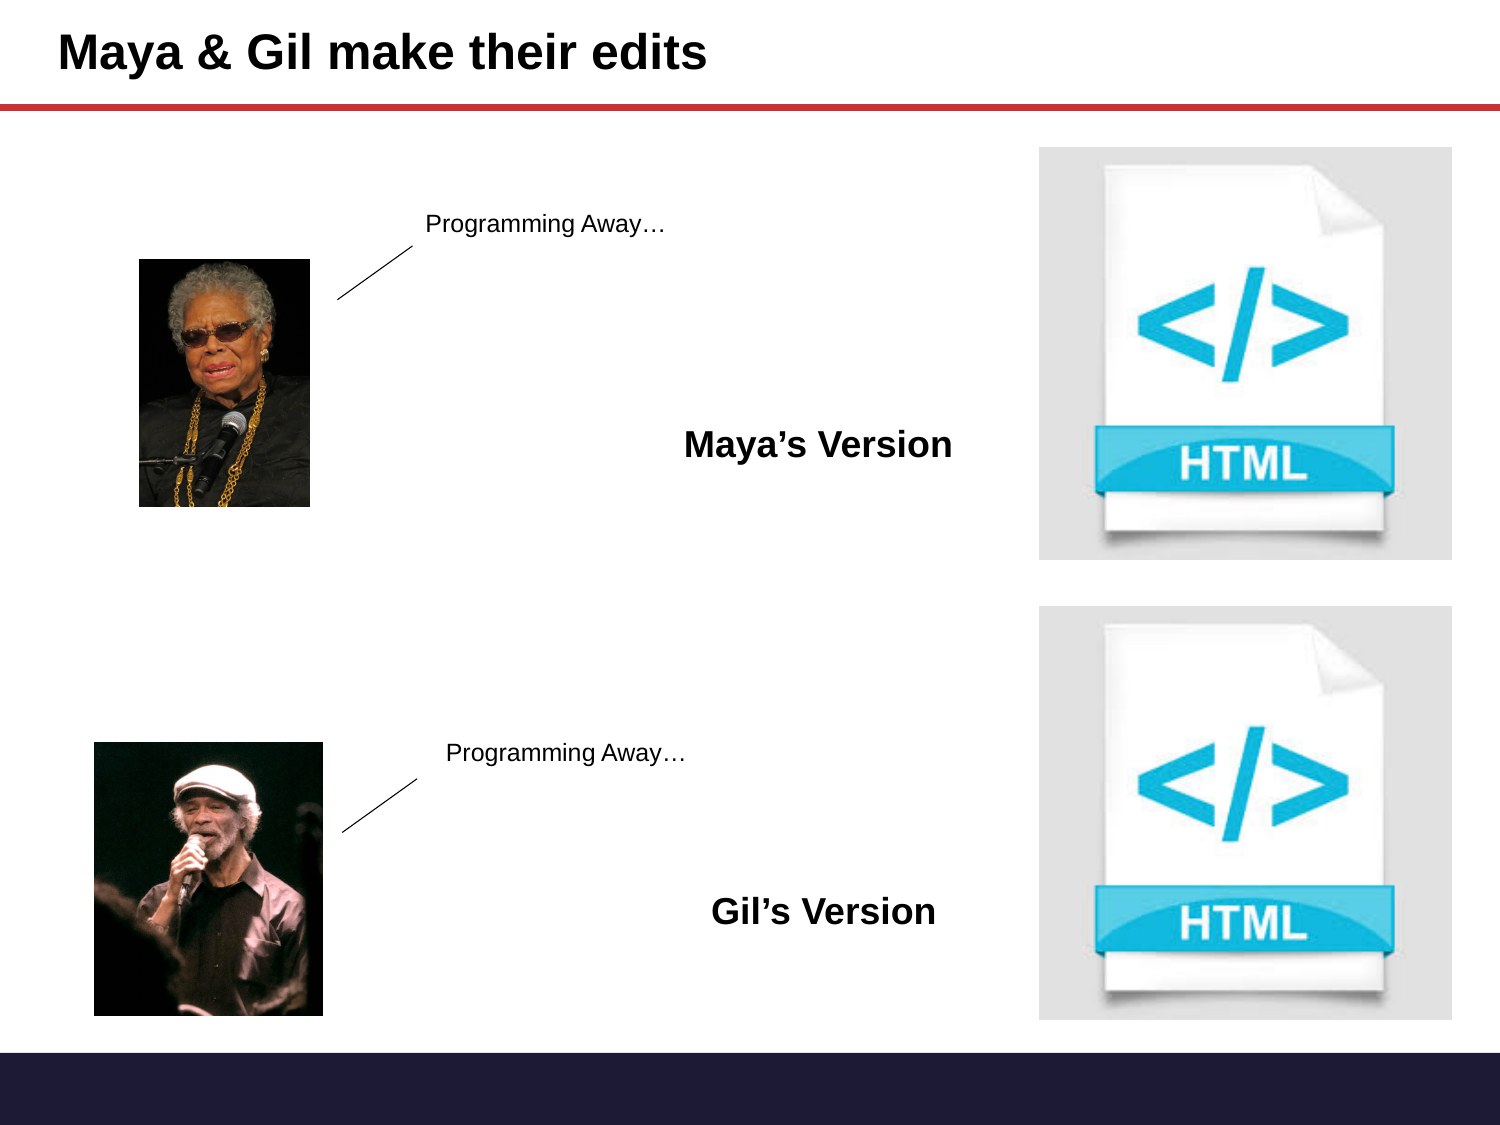

# Maya & Gil make their edits
Programming Away…
Maya’s Version
Programming Away…
Gil’s Version